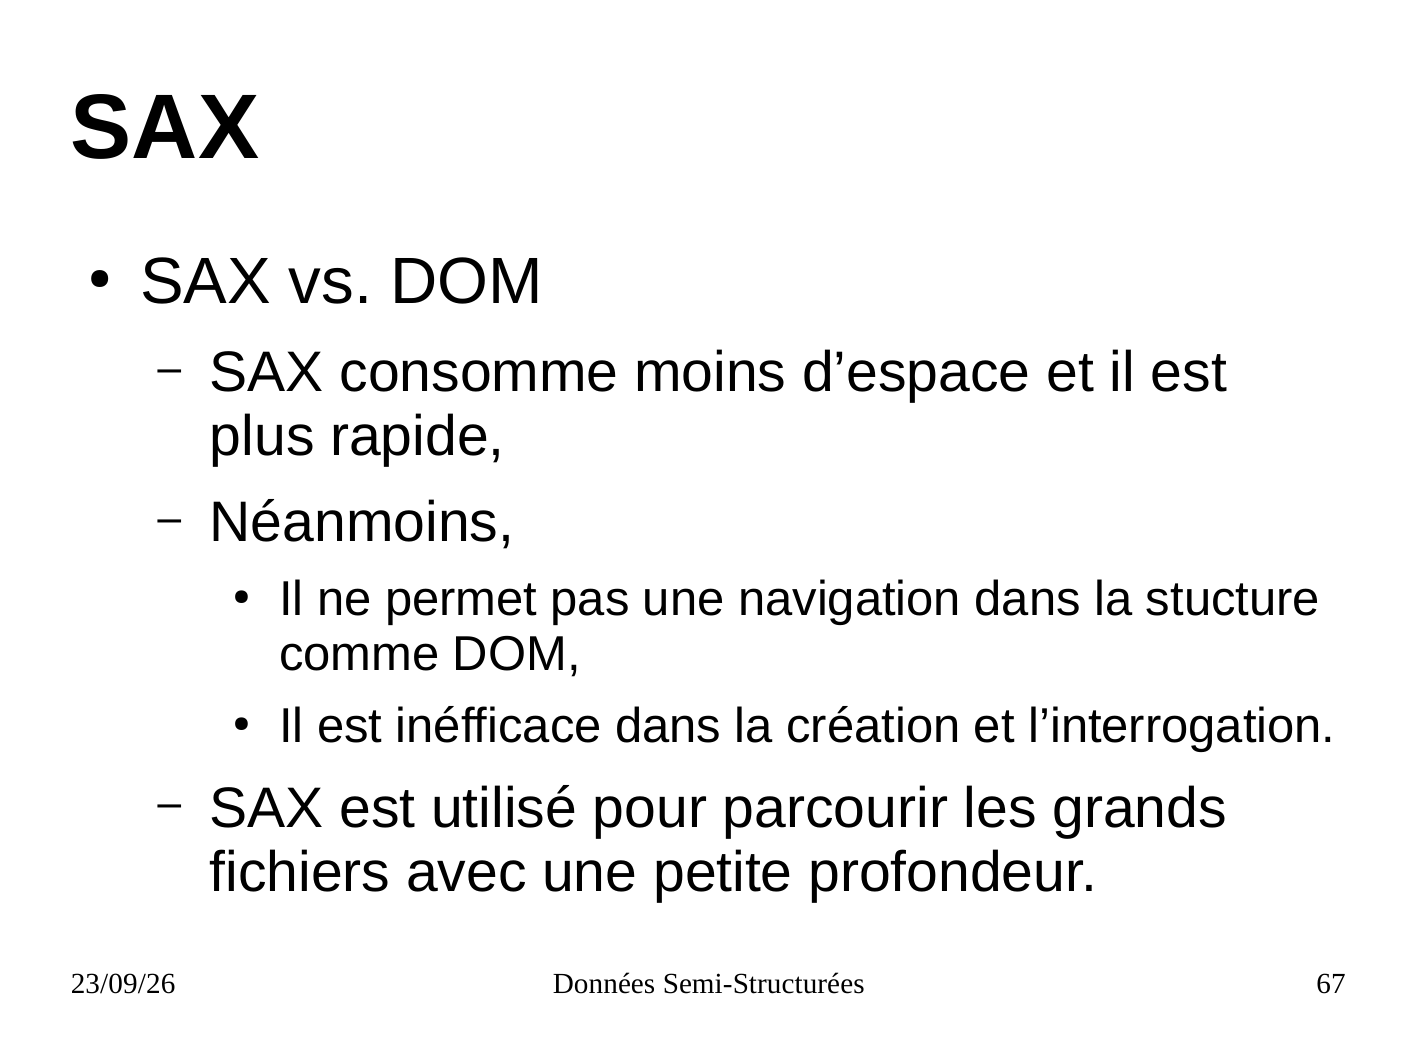

# SAX
SAX vs. DOM
SAX consomme moins d’espace et il est plus rapide,
Néanmoins,
Il ne permet pas une navigation dans la stucture comme DOM,
Il est inéfficace dans la création et l’interrogation.
SAX est utilisé pour parcourir les grands fichiers avec une petite profondeur.
Données Semi-Structurées
67